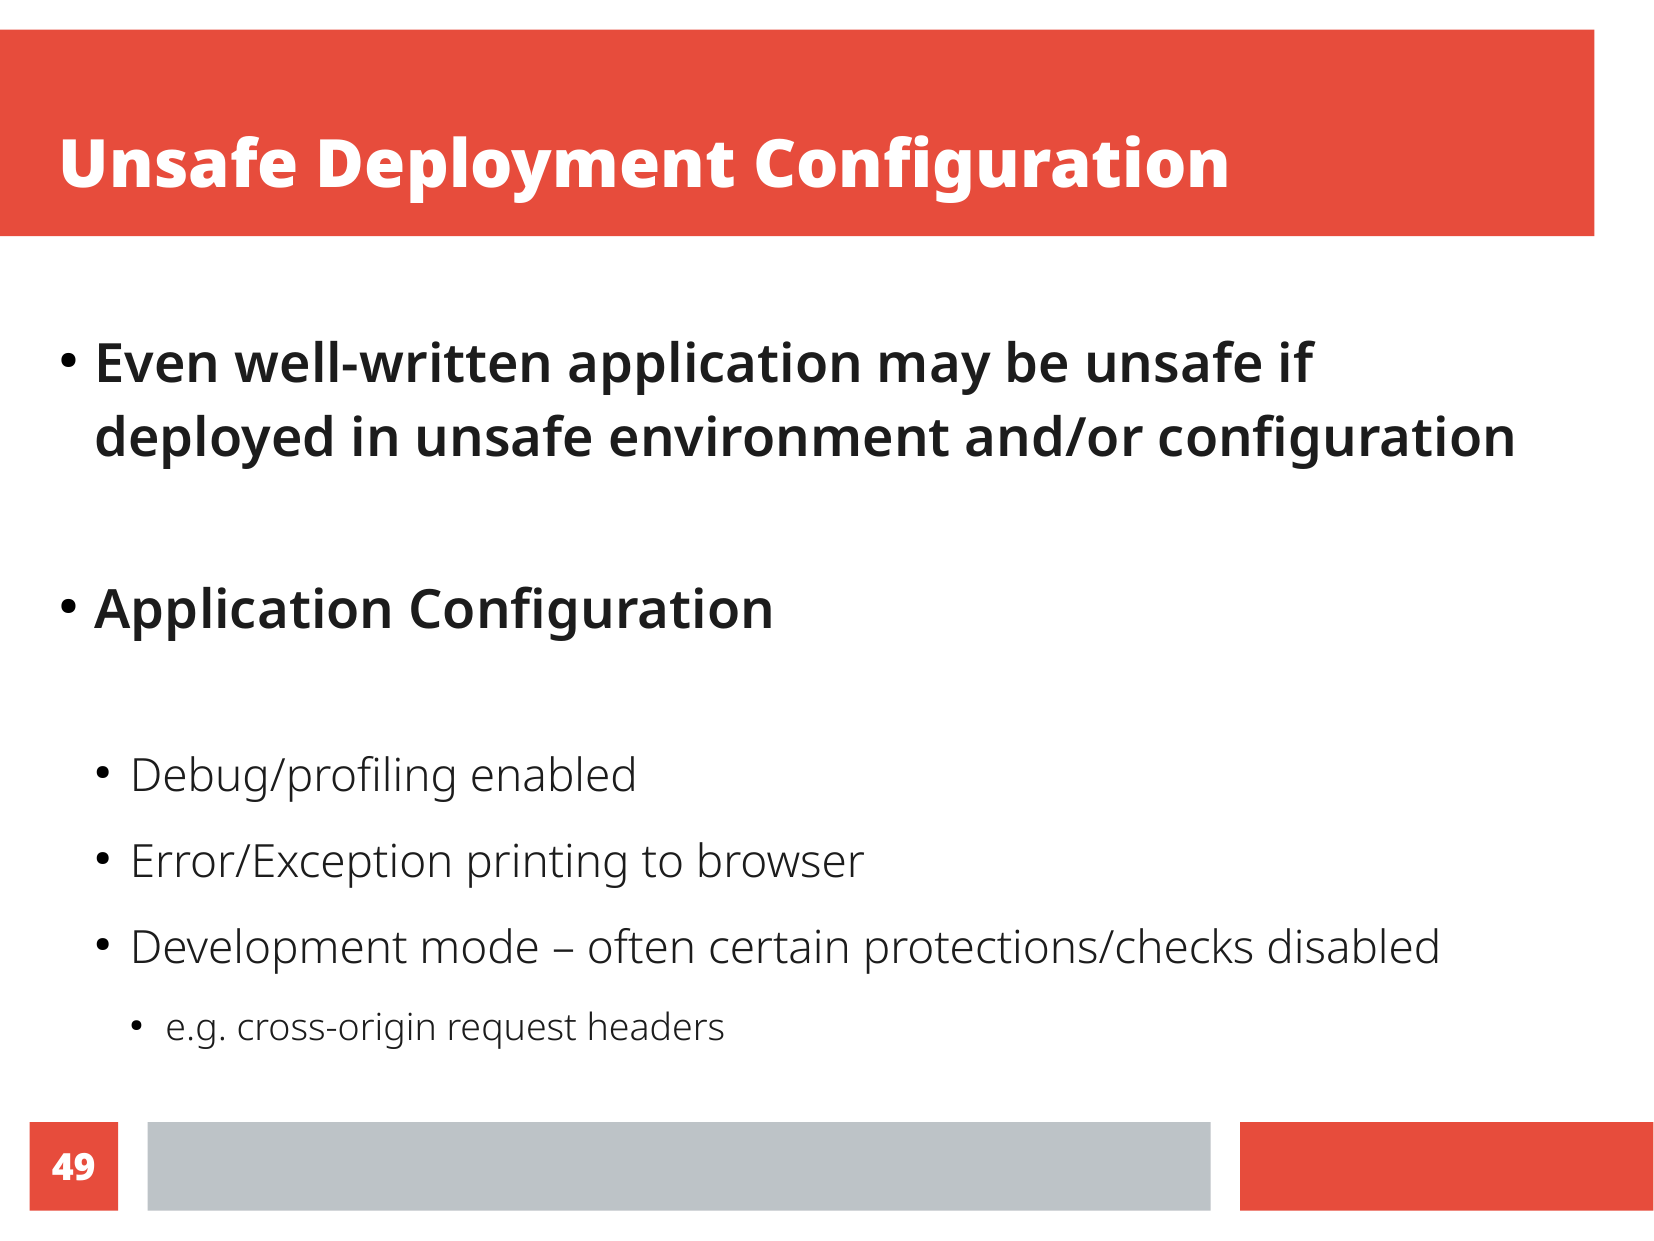

# Unsafe Deployment Configuration
Even well-written application may be unsafe if deployed in unsafe environment and/or configuration
Application Configuration
Debug/profiling enabled
Error/Exception printing to browser
Development mode – often certain protections/checks disabled
e.g. cross-origin request headers
49